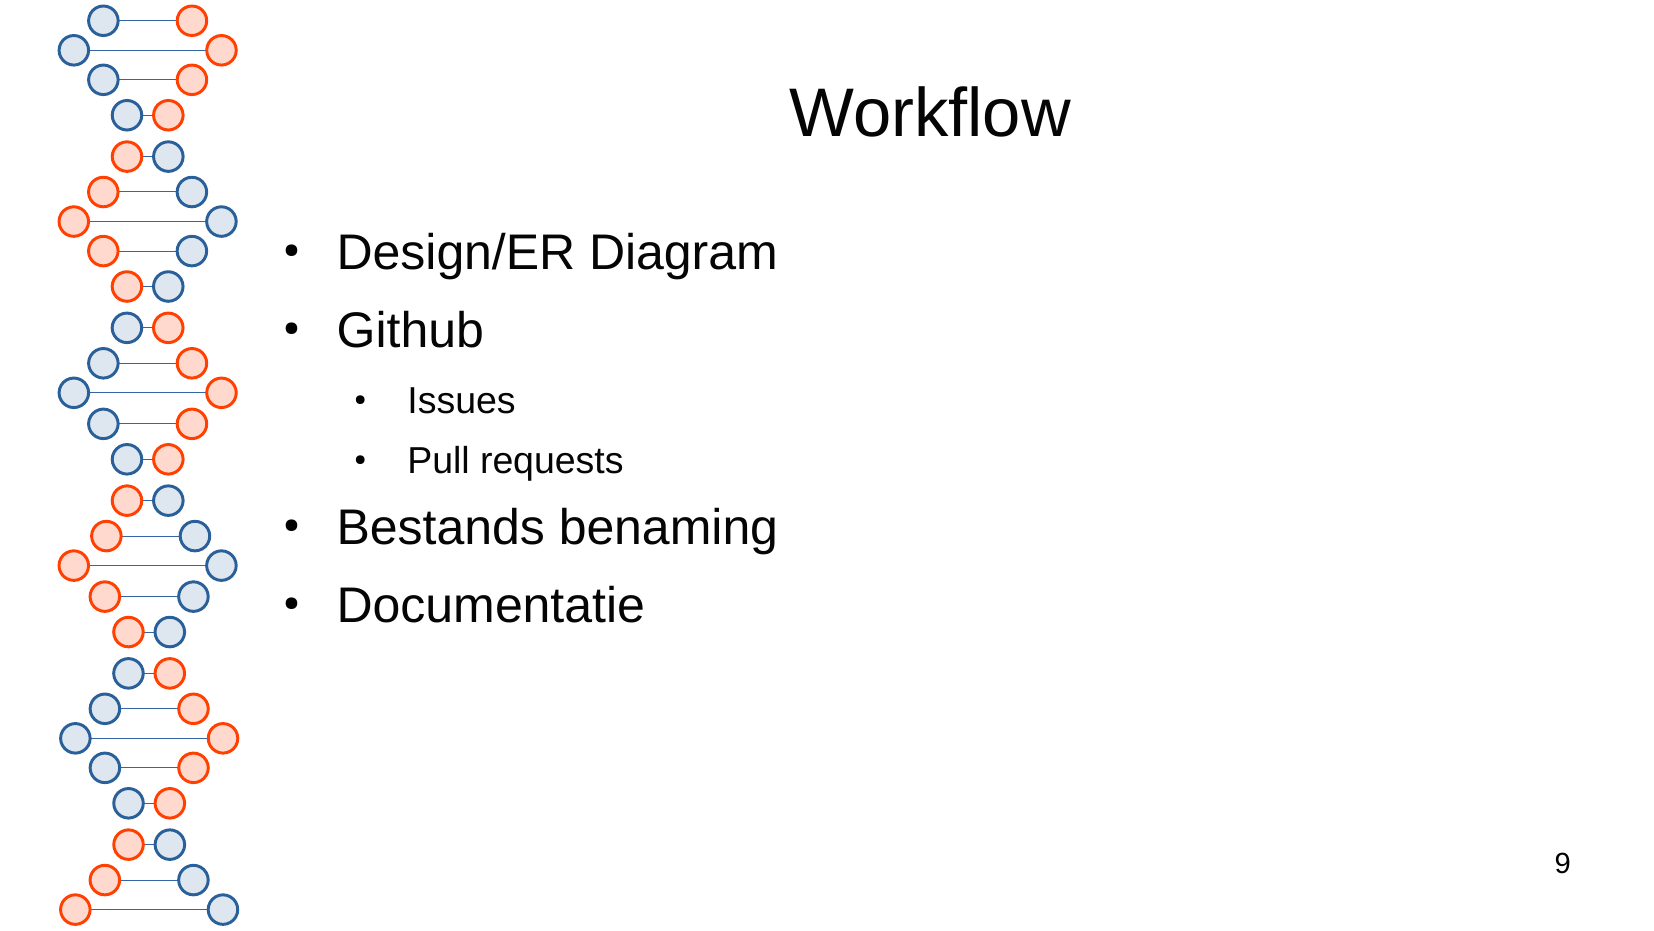

# Workflow
Design/ER Diagram
Github
Issues
Pull requests
Bestands benaming
Documentatie
9